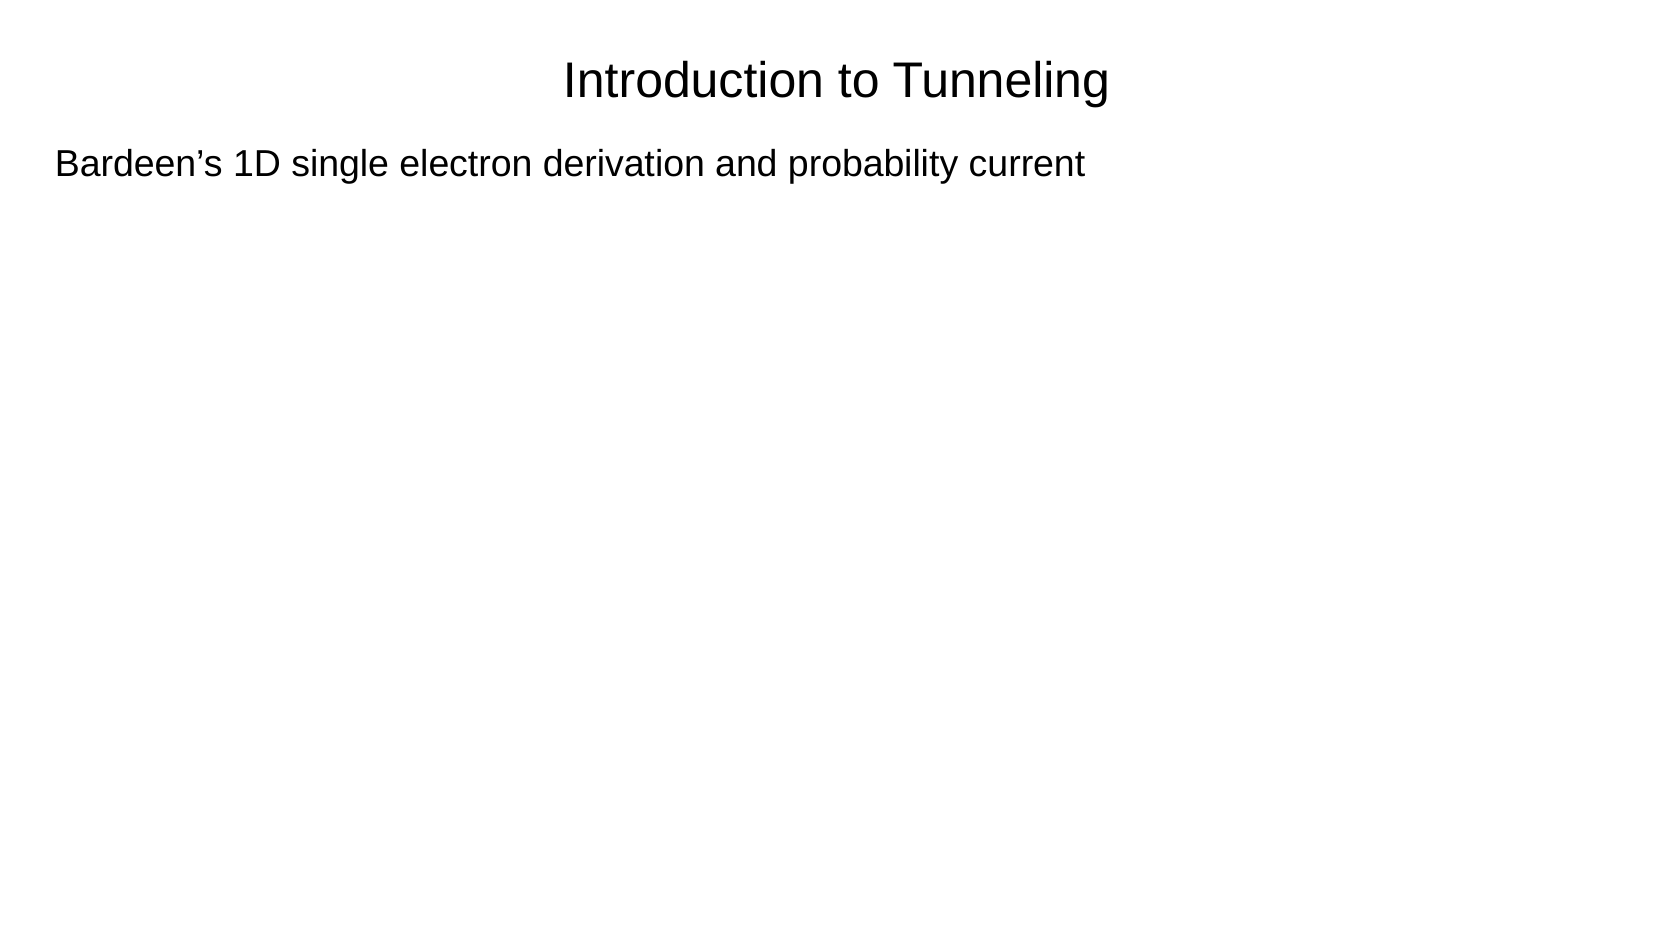

Introduction to Tunneling
Bardeen’s 1D single electron derivation and probability current